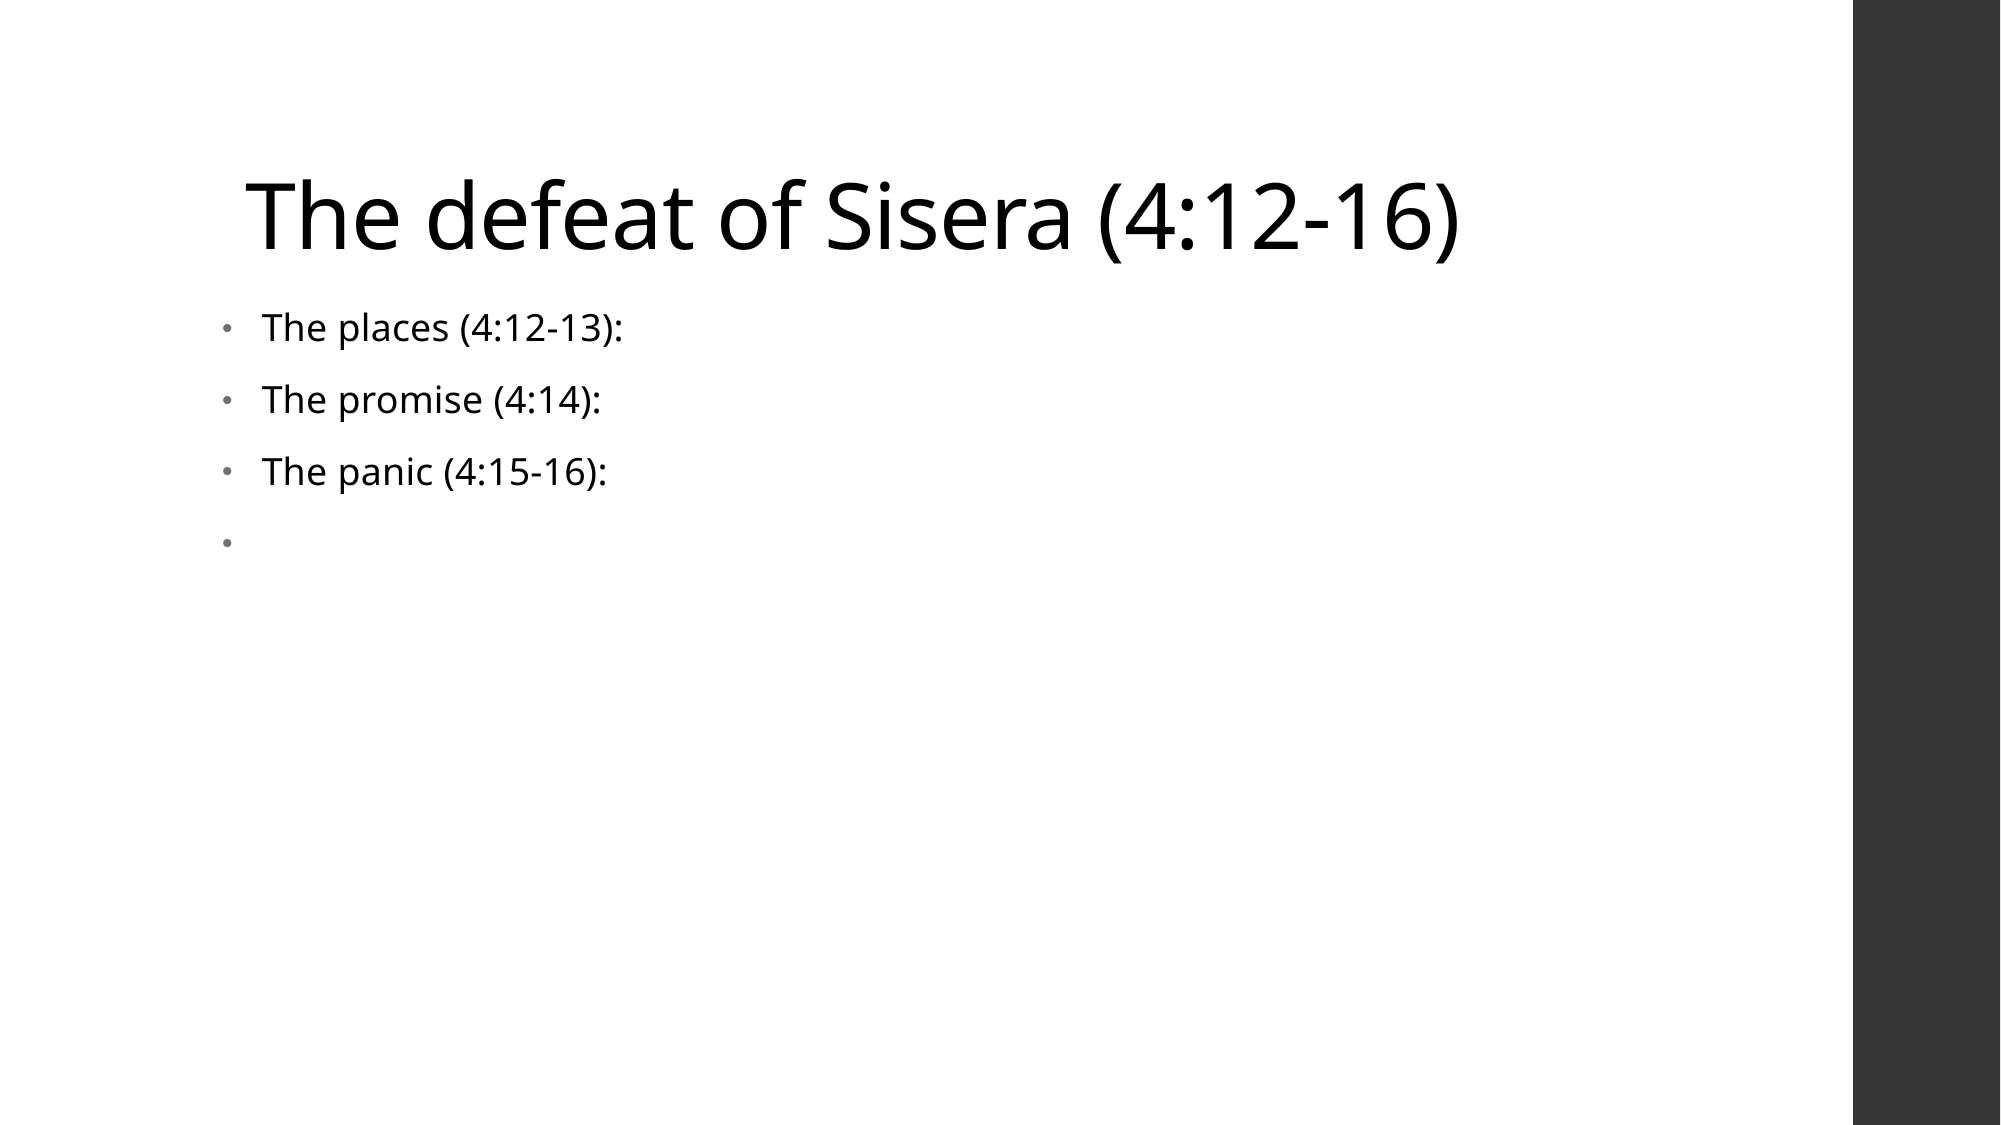

# The defeat of Sisera (4:12-16)
 The places (4:12-13):
 The promise (4:14):
 The panic (4:15-16):